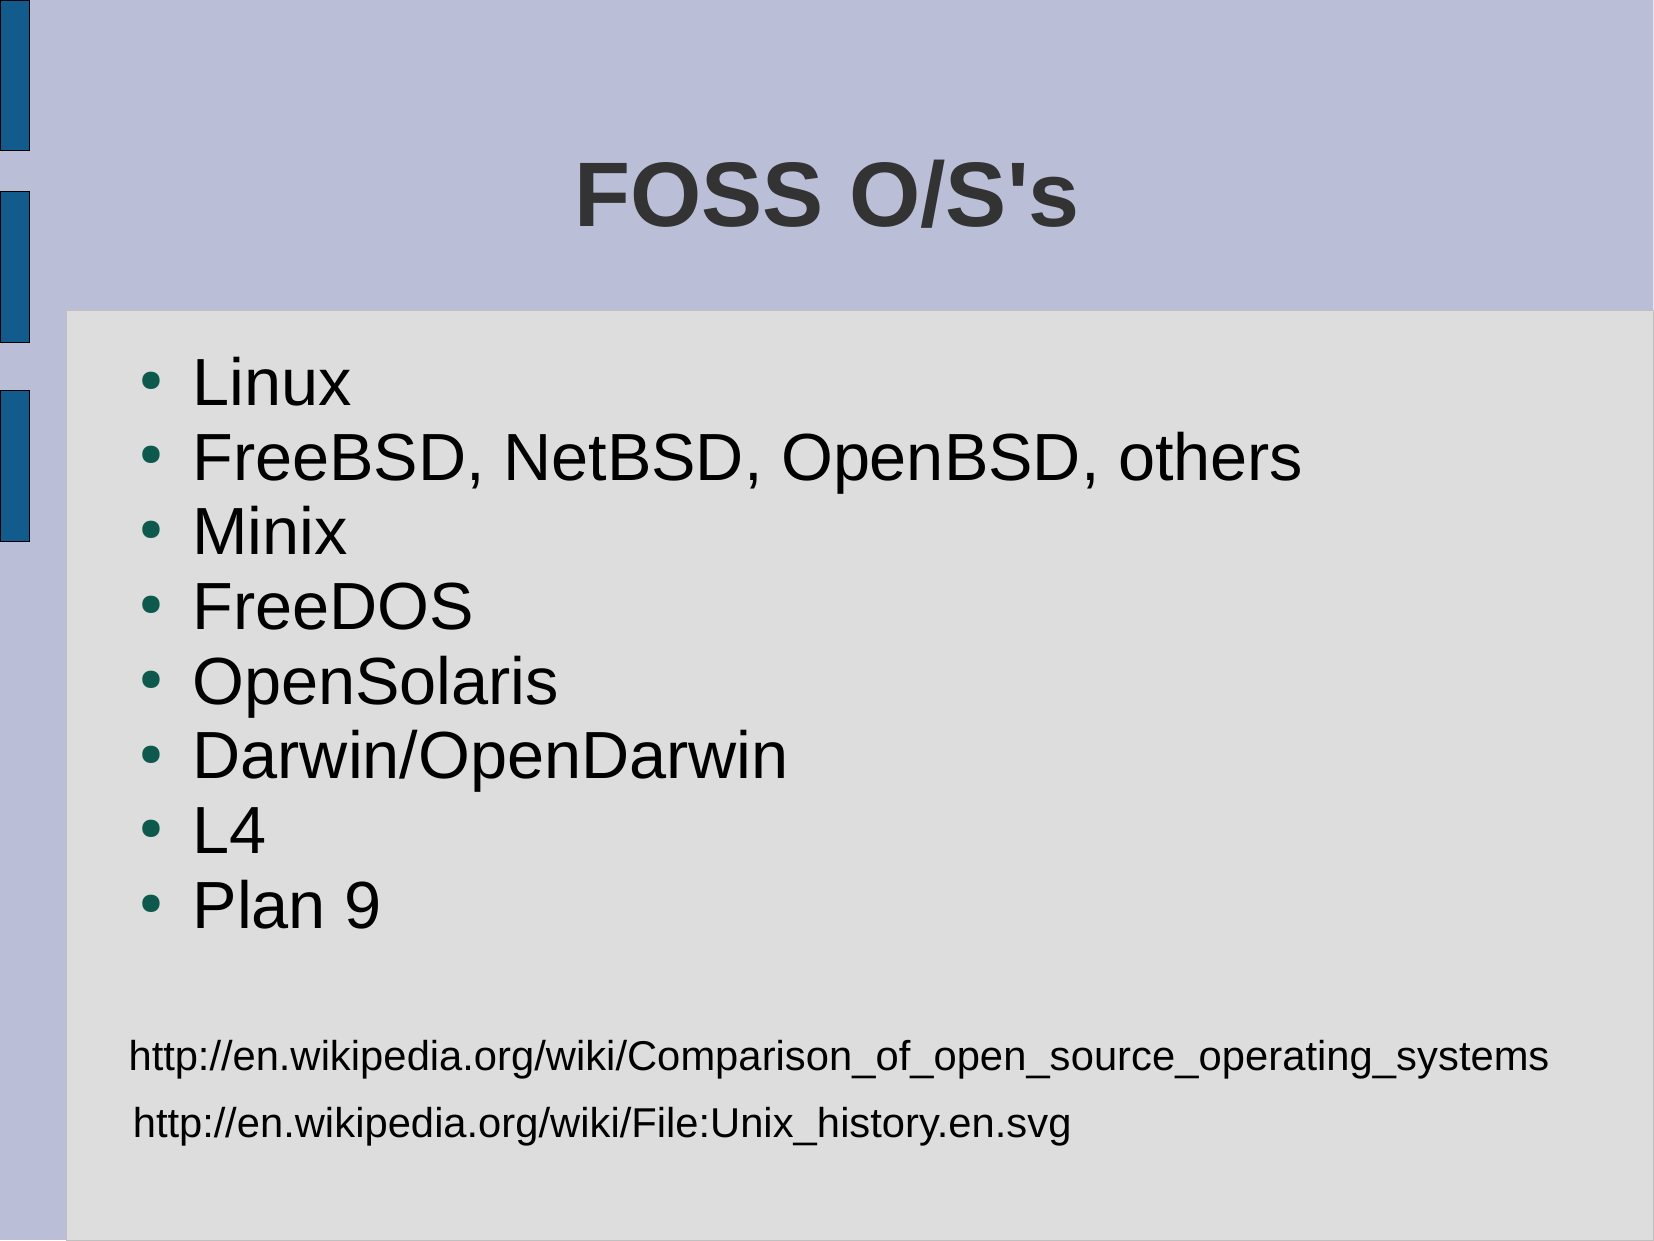

# FOSS O/S's
Linux
FreeBSD, NetBSD, OpenBSD, others
Minix
FreeDOS
OpenSolaris
Darwin/OpenDarwin
L4
Plan 9
http://en.wikipedia.org/wiki/Comparison_of_open_source_operating_systems
http://en.wikipedia.org/wiki/File:Unix_history.en.svg